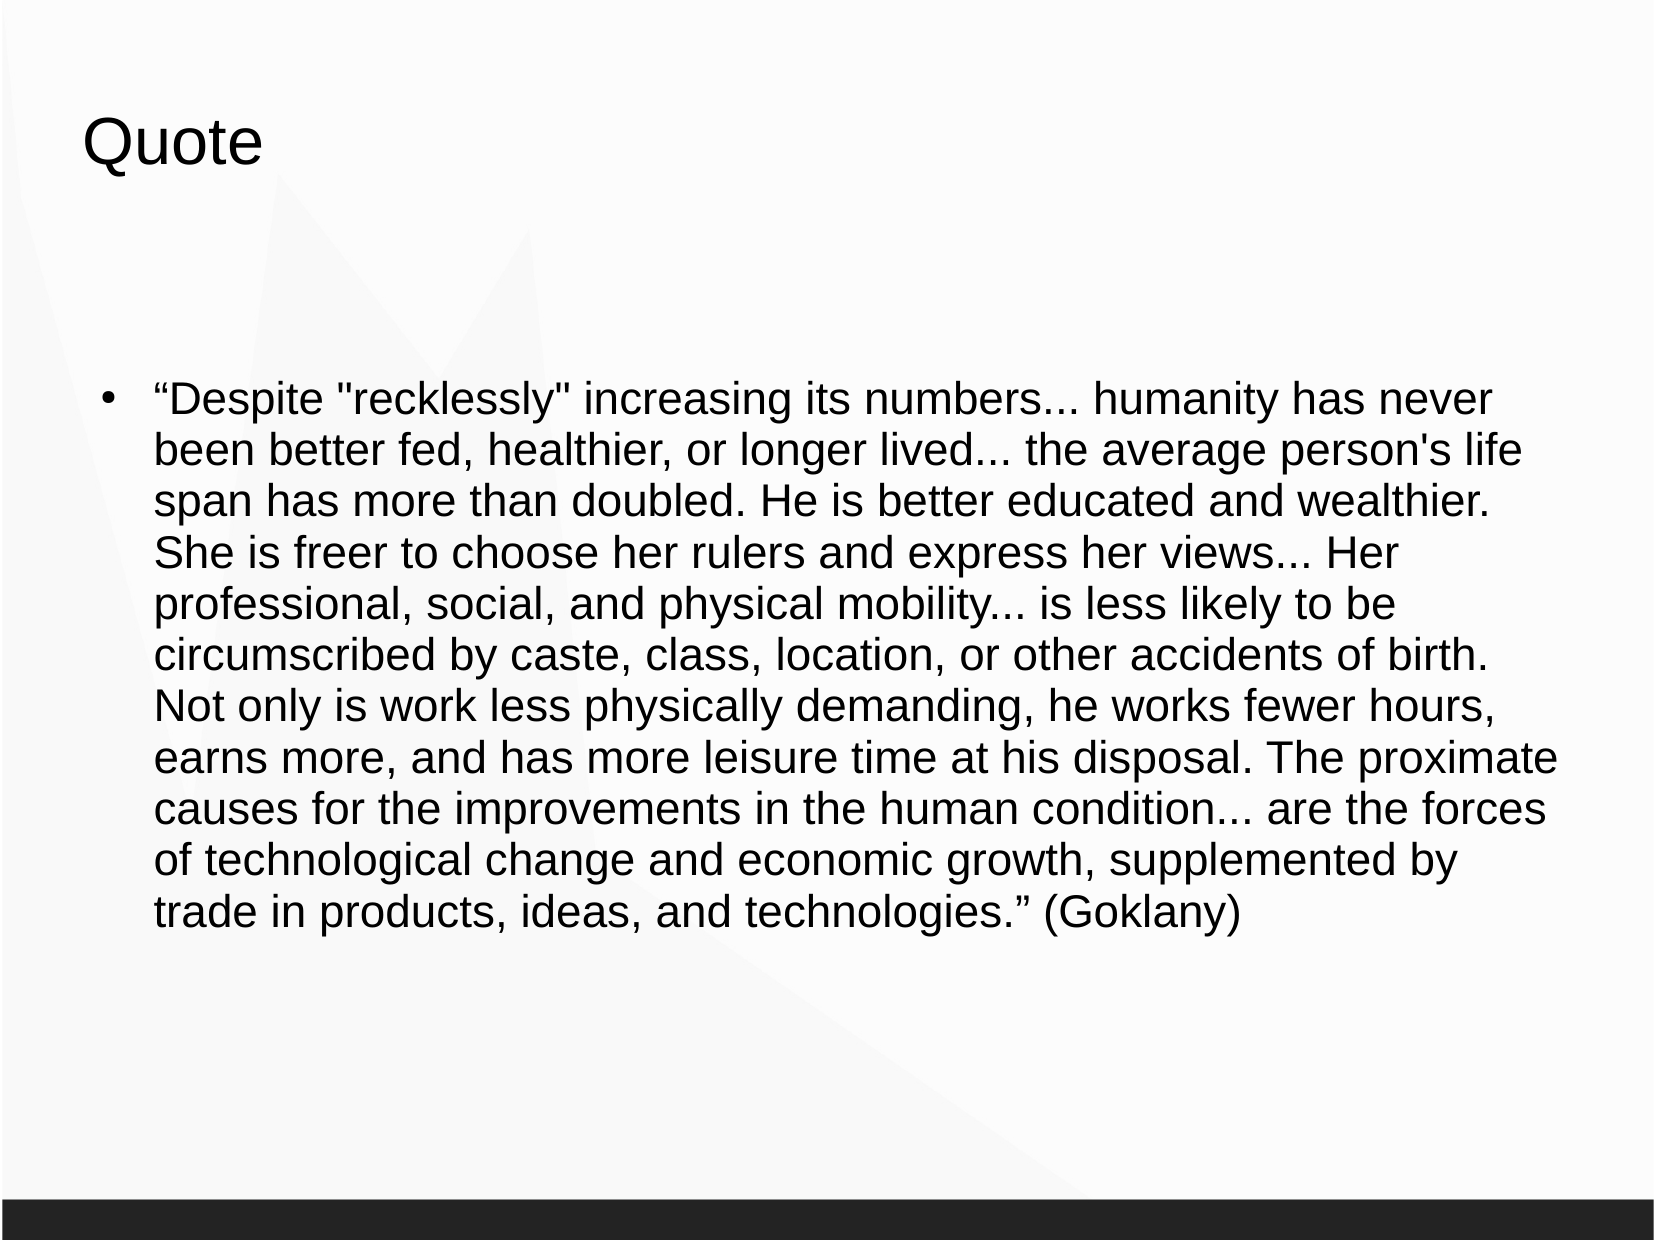

# Quote
“Despite "recklessly" increasing its numbers... humanity has never been better fed, healthier, or longer lived... the average person's life span has more than doubled. He is better educated and wealthier. She is freer to choose her rulers and express her views... Her professional, social, and physical mobility... is less likely to be circumscribed by caste, class, location, or other accidents of birth. Not only is work less physically demanding, he works fewer hours, earns more, and has more leisure time at his disposal. The proximate causes for the improvements in the human condition... are the forces of technological change and economic growth, supplemented by trade in products, ideas, and technologies.” (Goklany)